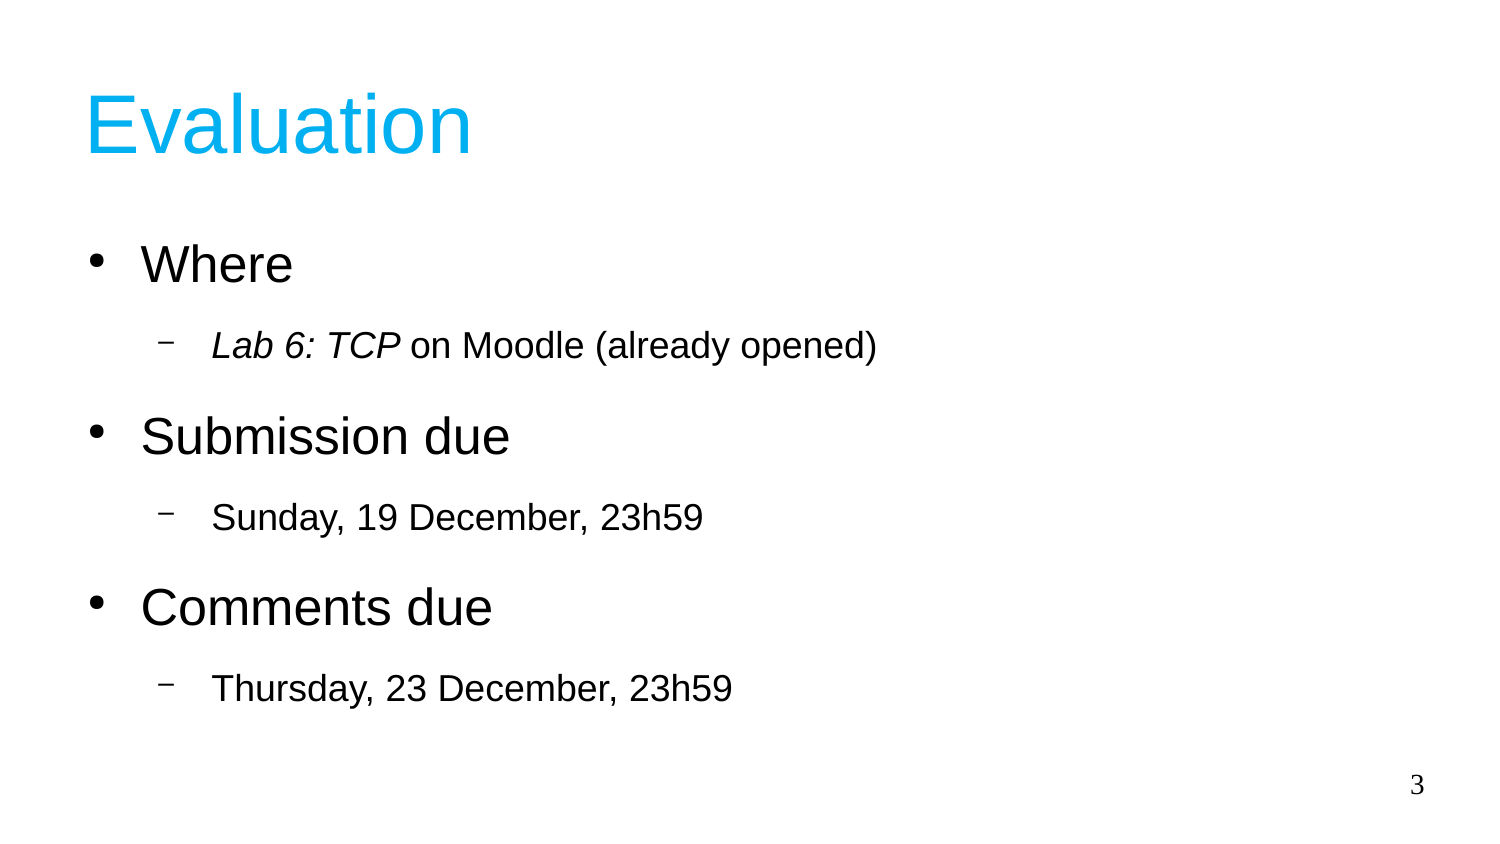

# Evaluation
Where
Lab 6: TCP on Moodle (already opened)
Submission due
Sunday, 19 December, 23h59
Comments due
Thursday, 23 December, 23h59
3